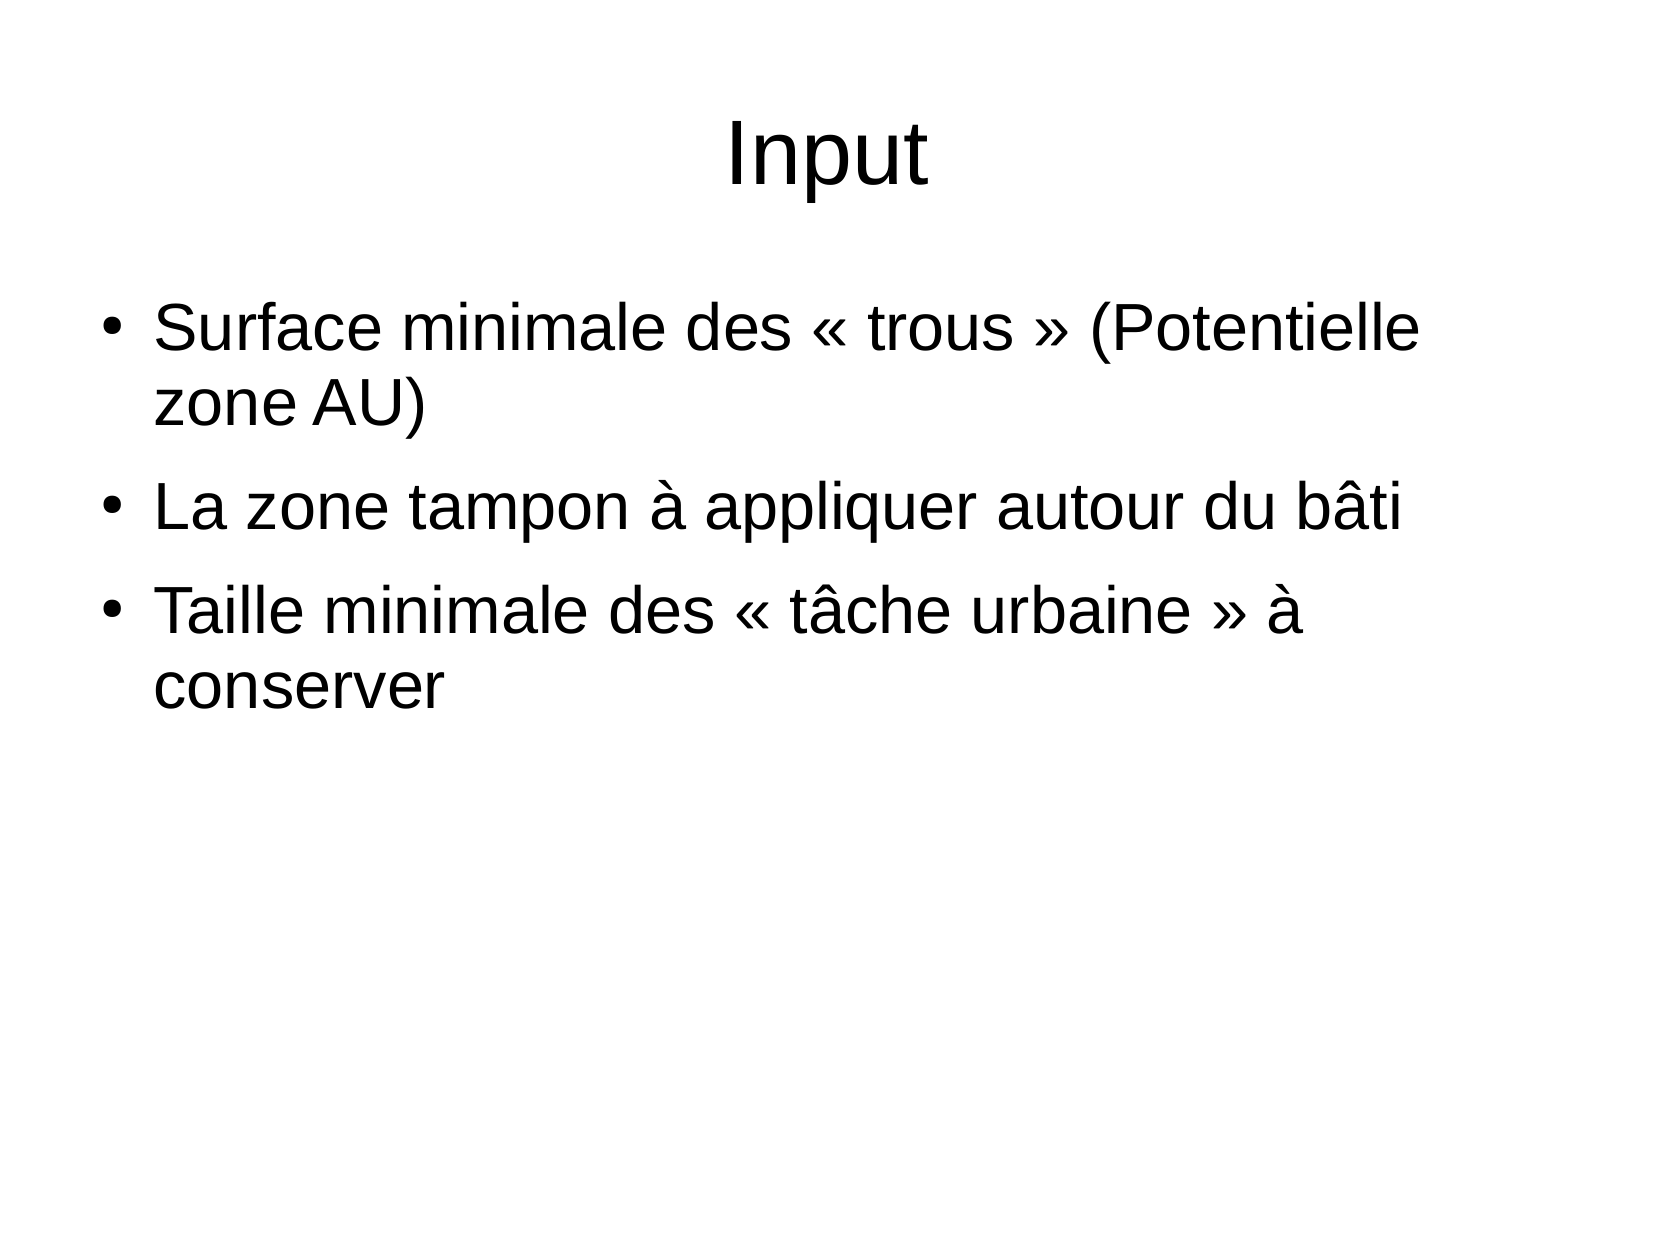

# Input
Surface minimale des « trous » (Potentielle zone AU)
La zone tampon à appliquer autour du bâti
Taille minimale des « tâche urbaine » à conserver